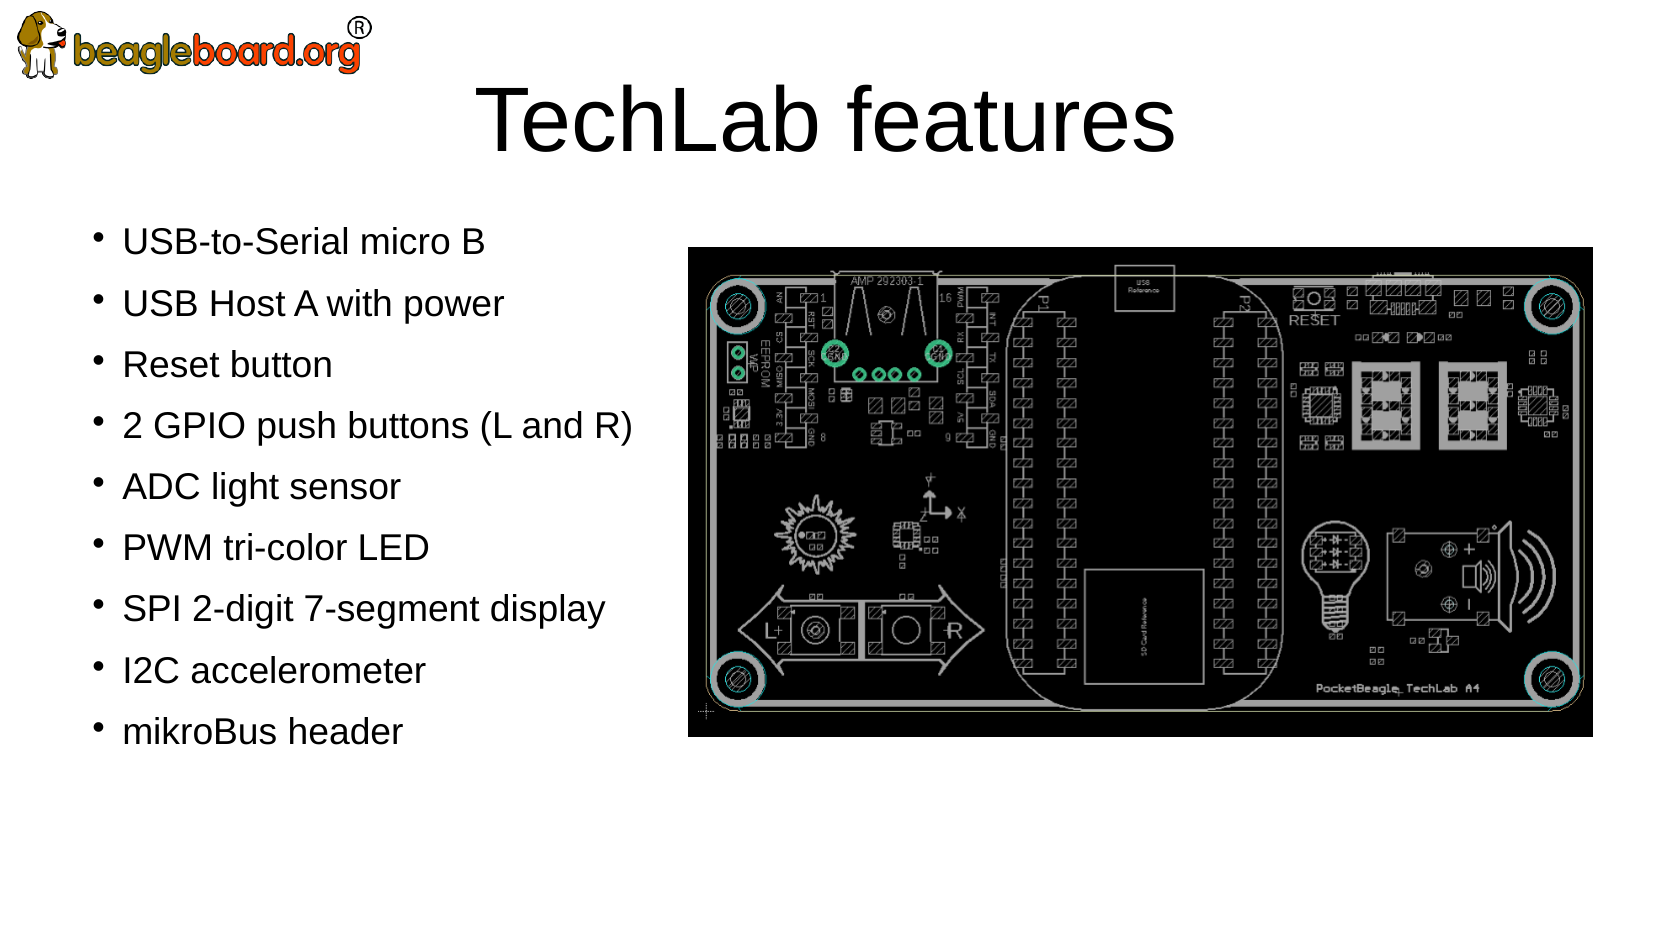

TechLab features
USB-to-Serial micro B
USB Host A with power
Reset button
2 GPIO push buttons (L and R)
ADC light sensor
PWM tri-color LED
SPI 2-digit 7-segment display
I2C accelerometer
mikroBus header